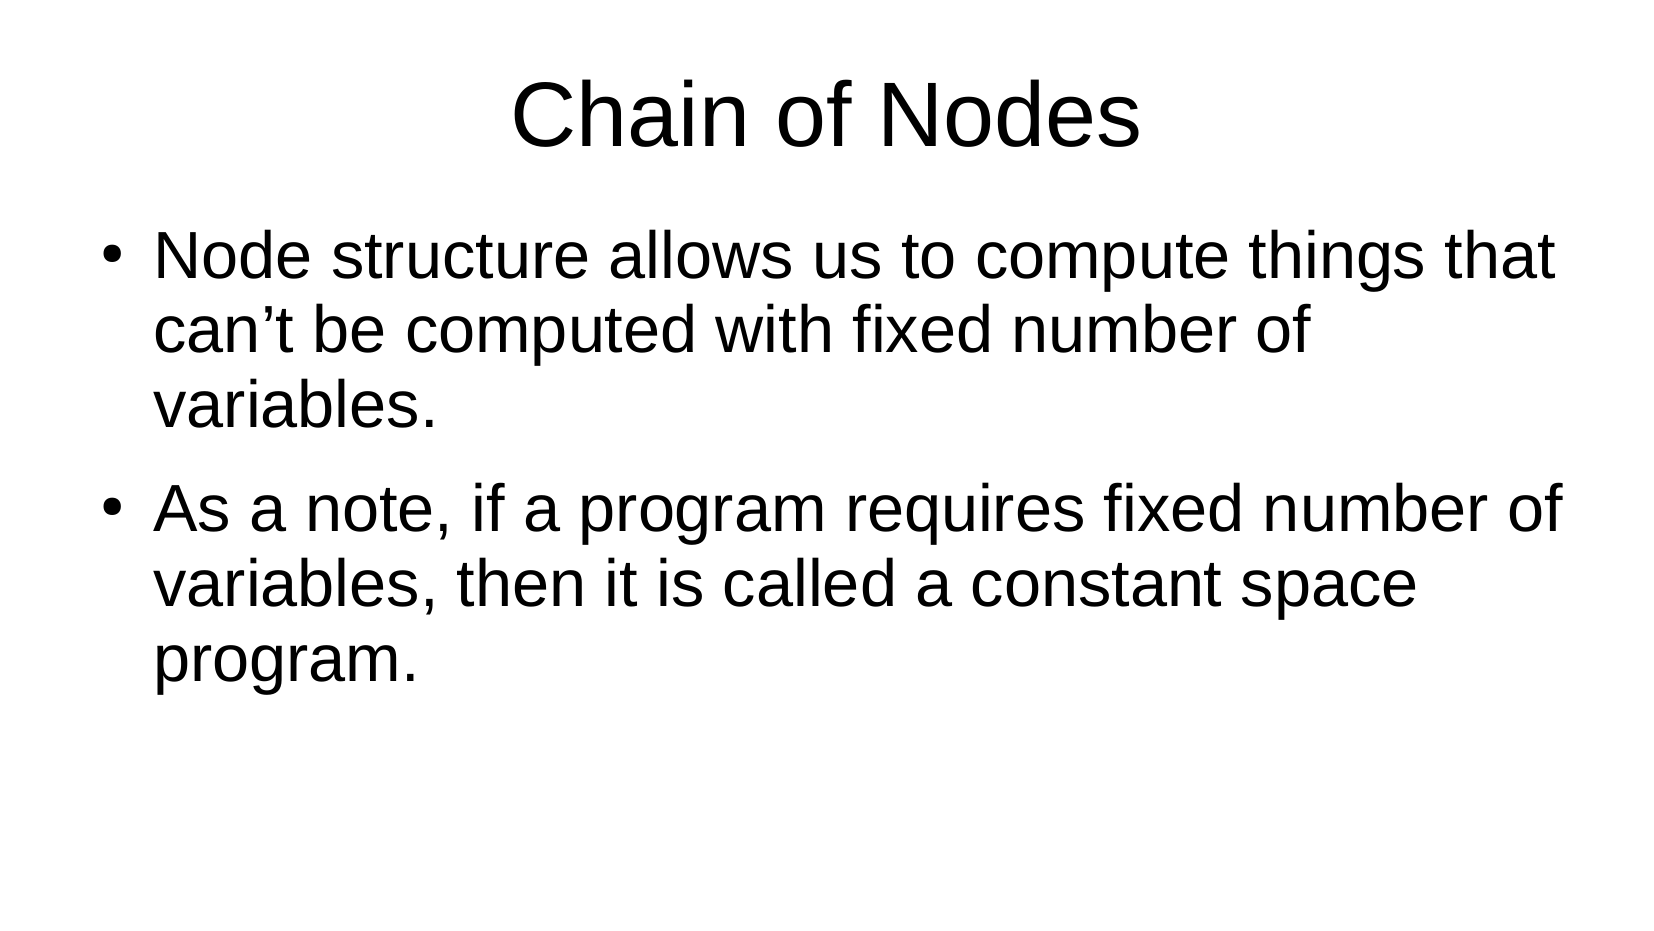

# Chain of Nodes
Node structure allows us to compute things that can’t be computed with fixed number of variables.
As a note, if a program requires fixed number of variables, then it is called a constant space program.